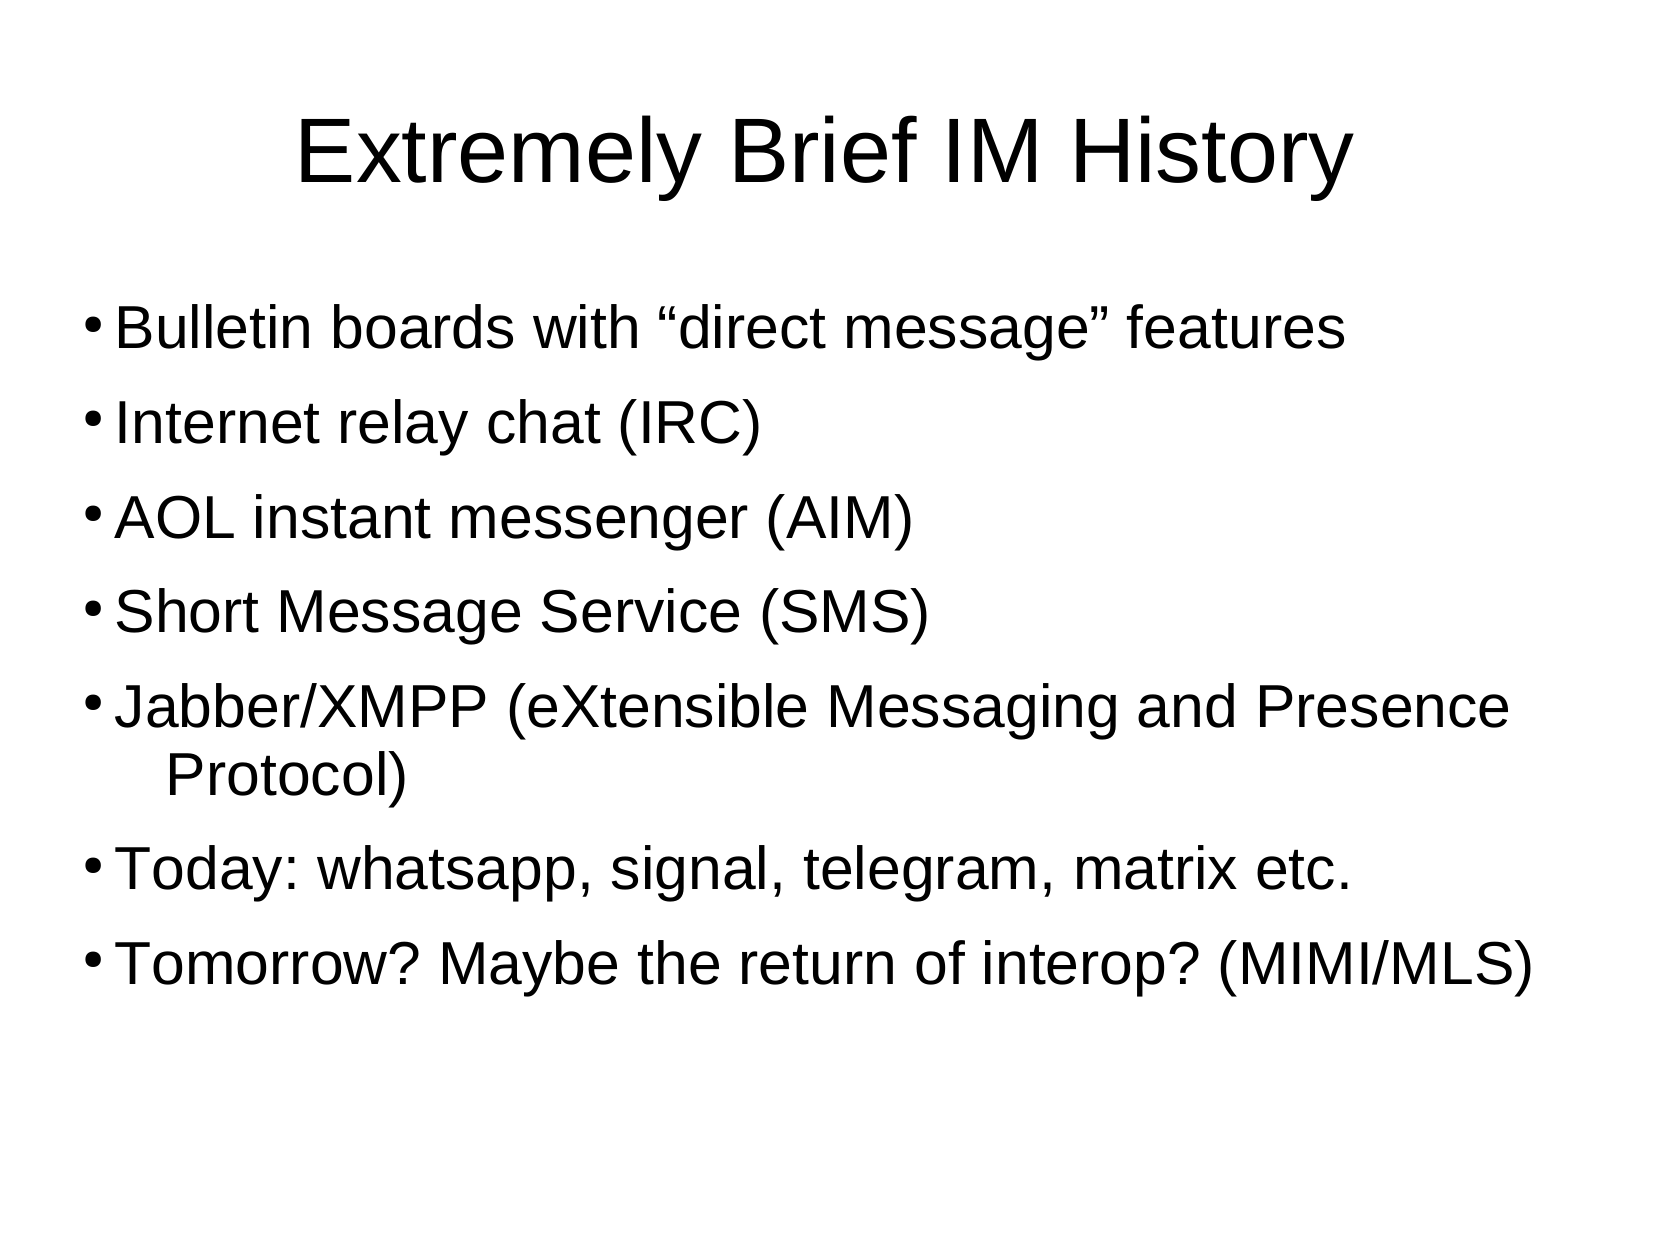

# Extremely Brief IM History
Bulletin boards with “direct message” features
Internet relay chat (IRC)
AOL instant messenger (AIM)
Short Message Service (SMS)
Jabber/XMPP (eXtensible Messaging and Presence Protocol)
Today: whatsapp, signal, telegram, matrix etc.
Tomorrow? Maybe the return of interop? (MIMI/MLS)